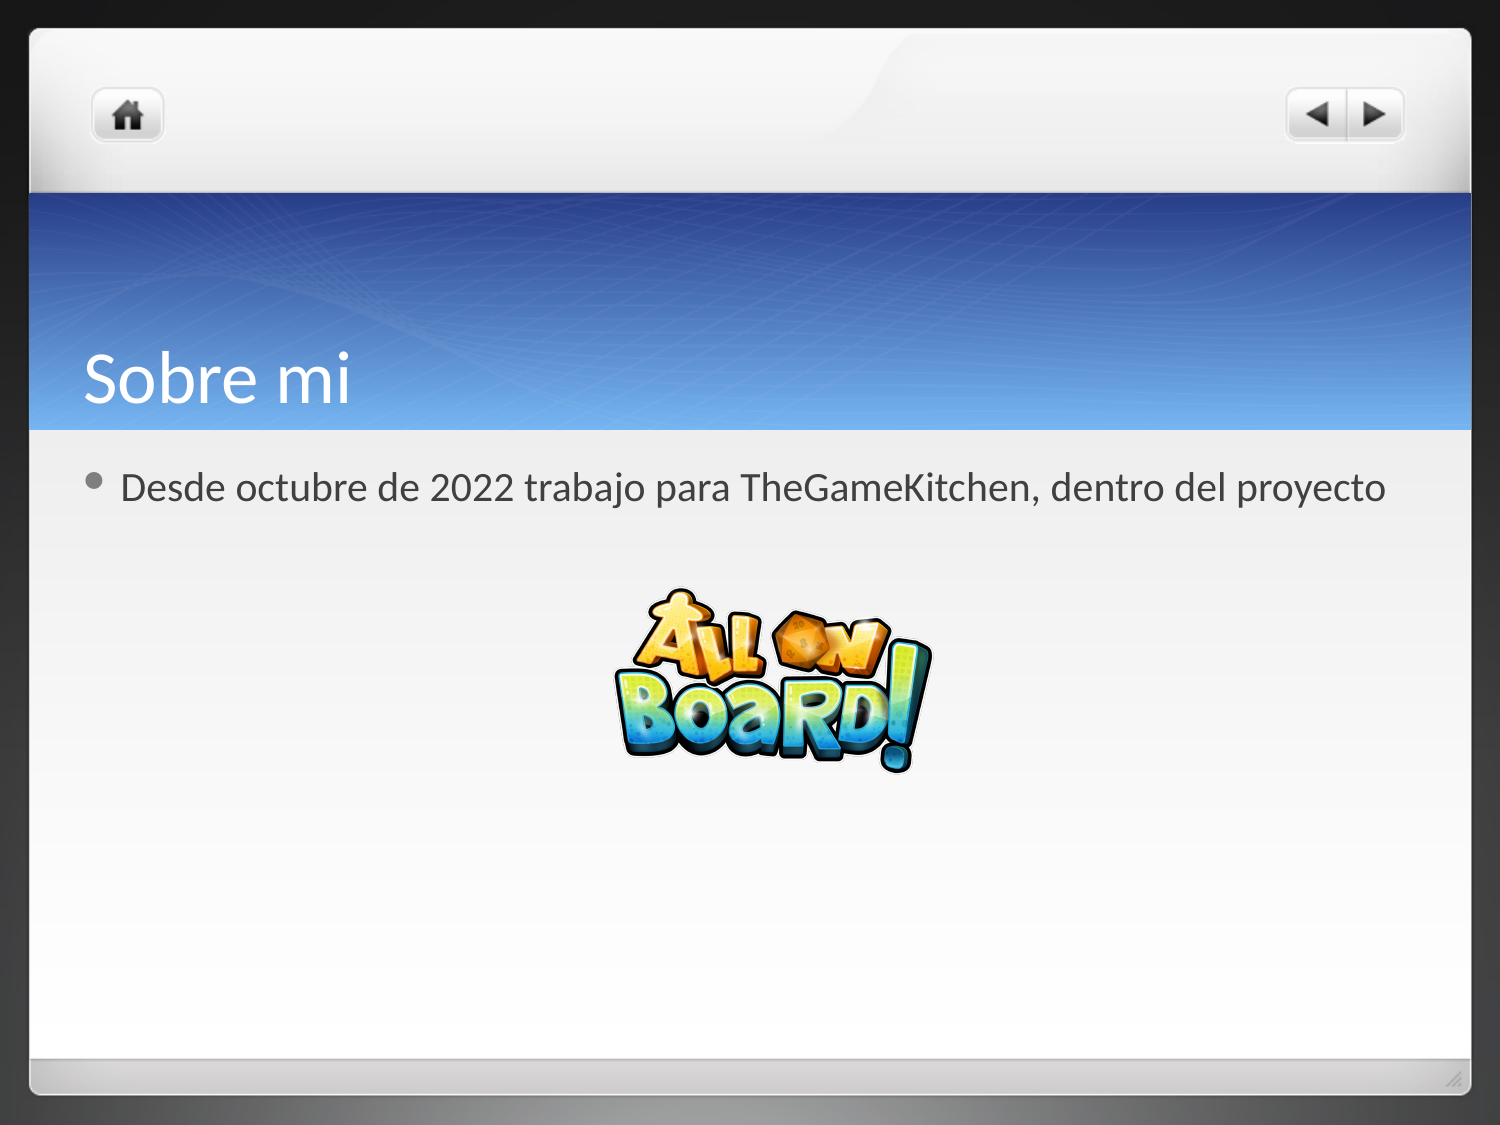

# Sobre mi
Desde octubre de 2022 trabajo para TheGameKitchen, dentro del proyecto